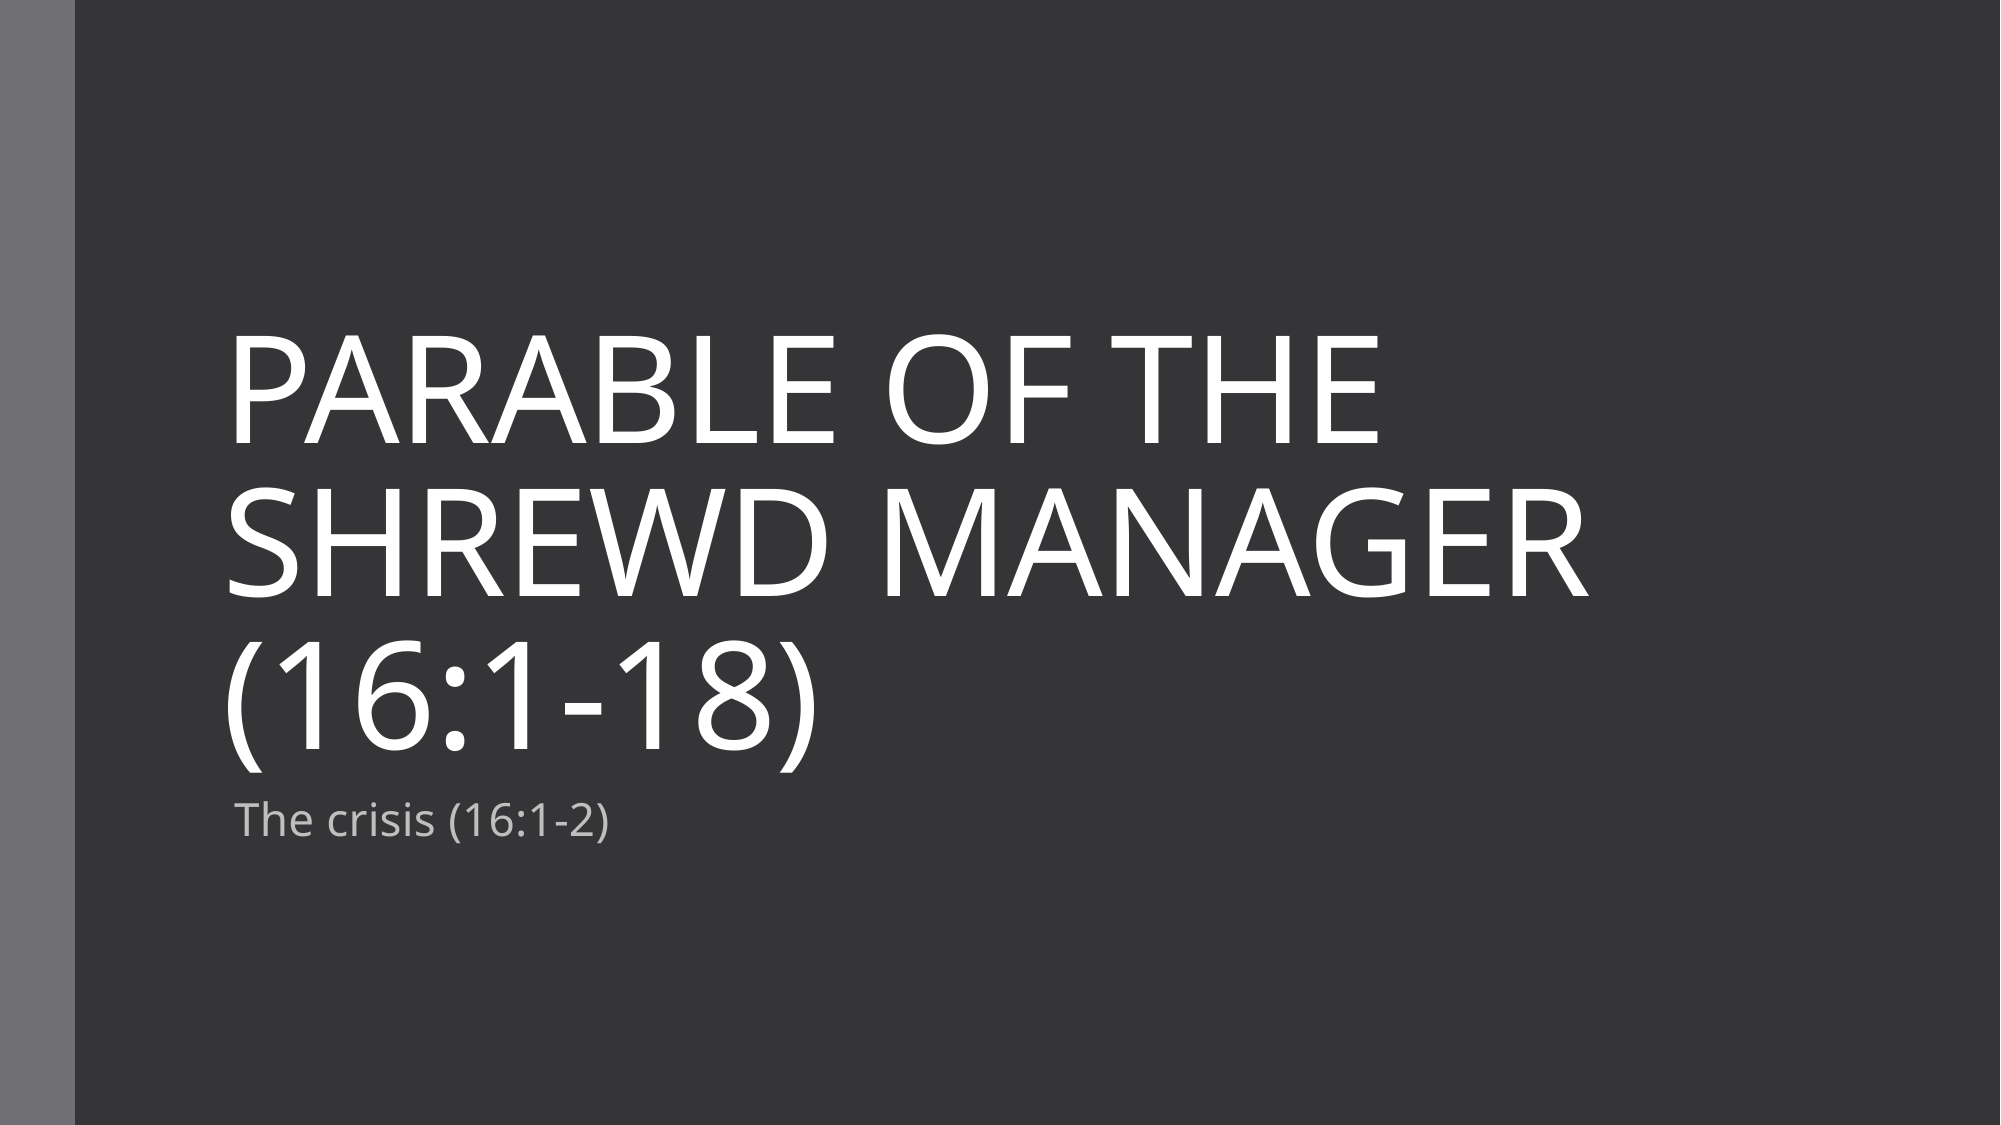

# PARABLE OF THE SHREWD MANAGER (16:1-18)
 The crisis (16:1-2)